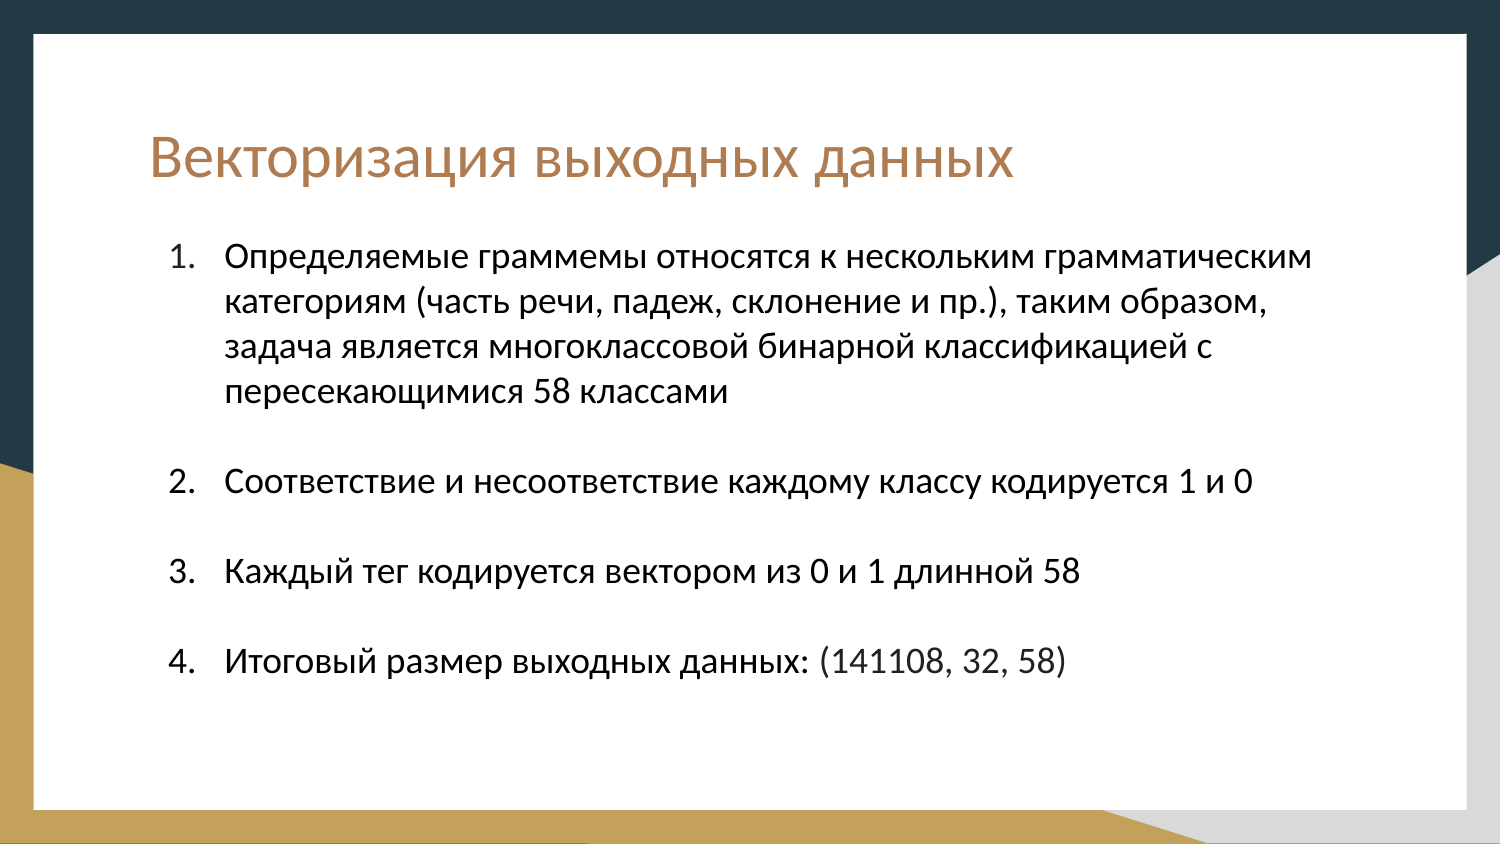

# Векторизация выходных данных
Определяемые граммемы относятся к нескольким грамматическим категориям (часть речи, падеж, склонение и пр.), таким образом, задача является многоклассовой бинарной классификацией с пересекающимися 58 классами
Соответствие и несоответствие каждому классу кодируется 1 и 0
Каждый тег кодируется вектором из 0 и 1 длинной 58
Итоговый размер выходных данных: (141108, 32, 58)